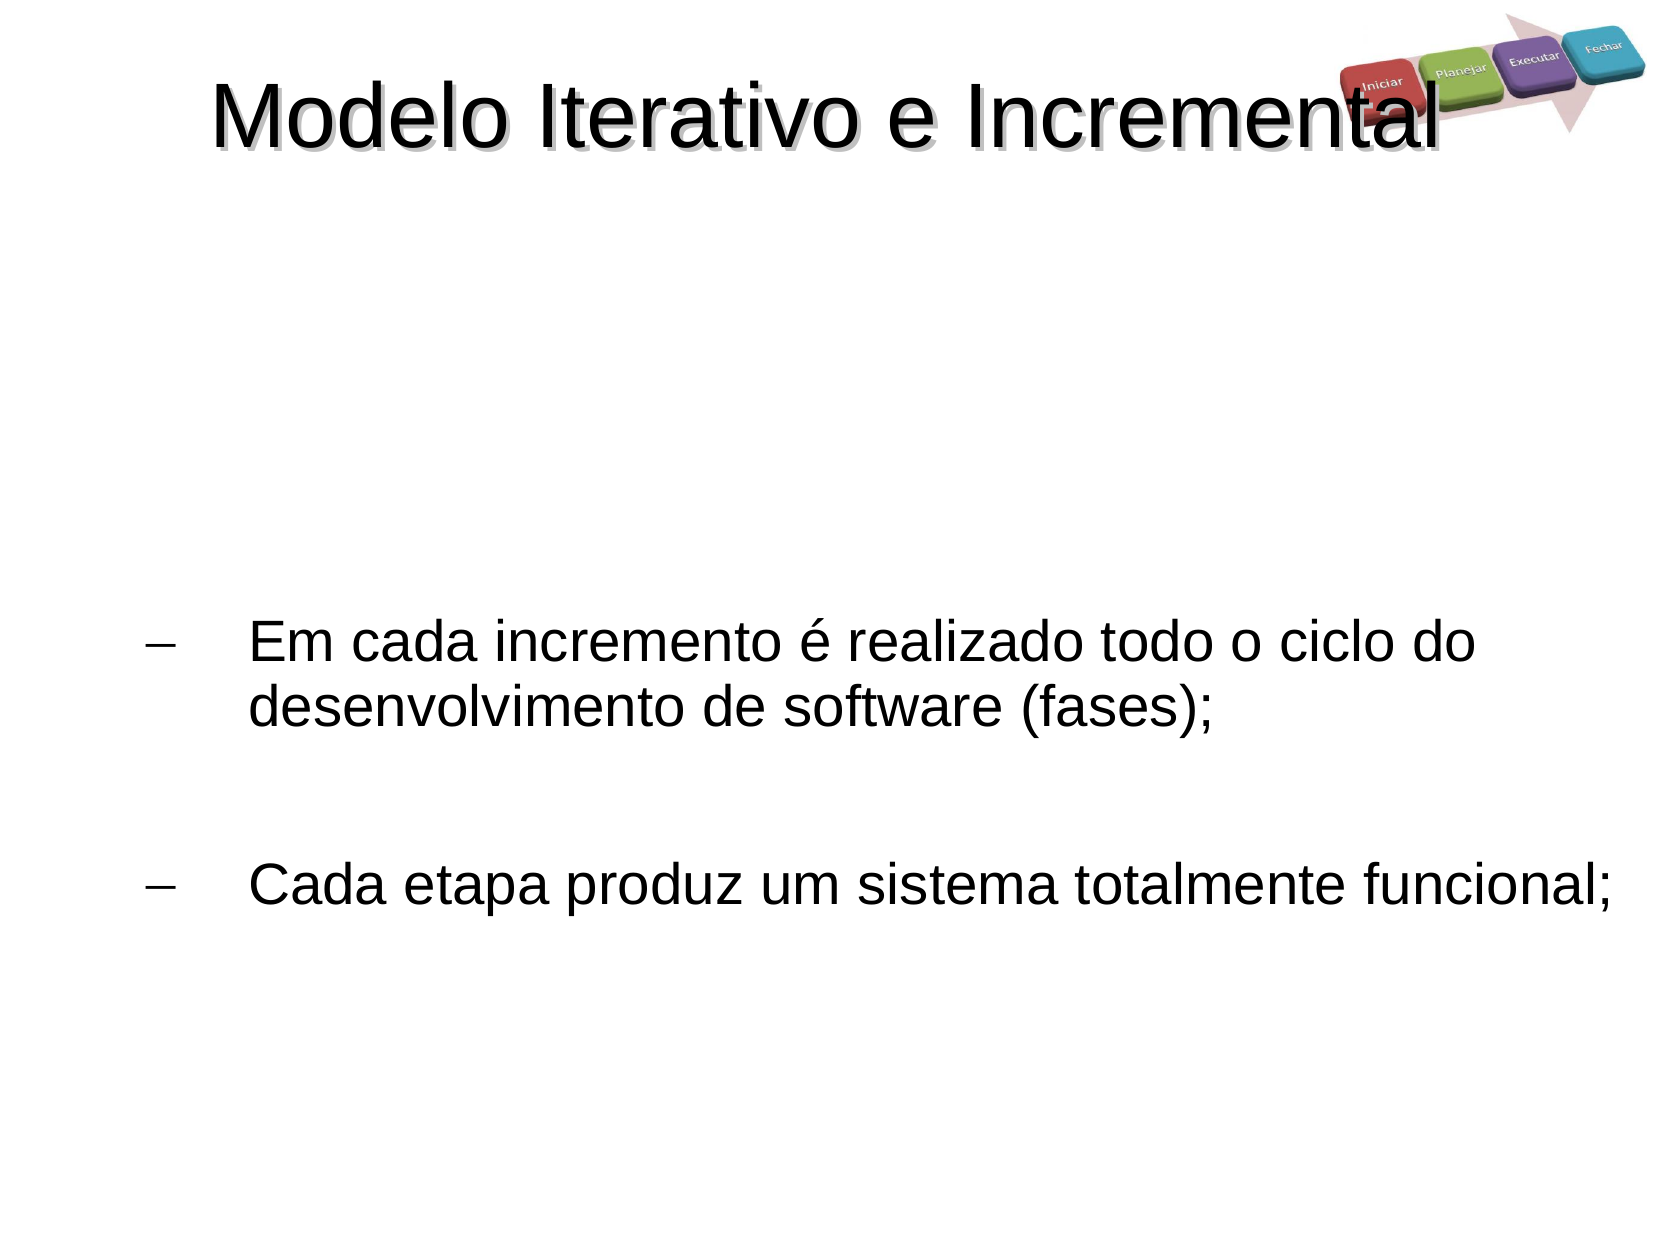

# Modelo Iterativo e Incremental
Em cada incremento é realizado todo o ciclo do desenvolvimento de software (fases);
Cada etapa produz um sistema totalmente funcional;